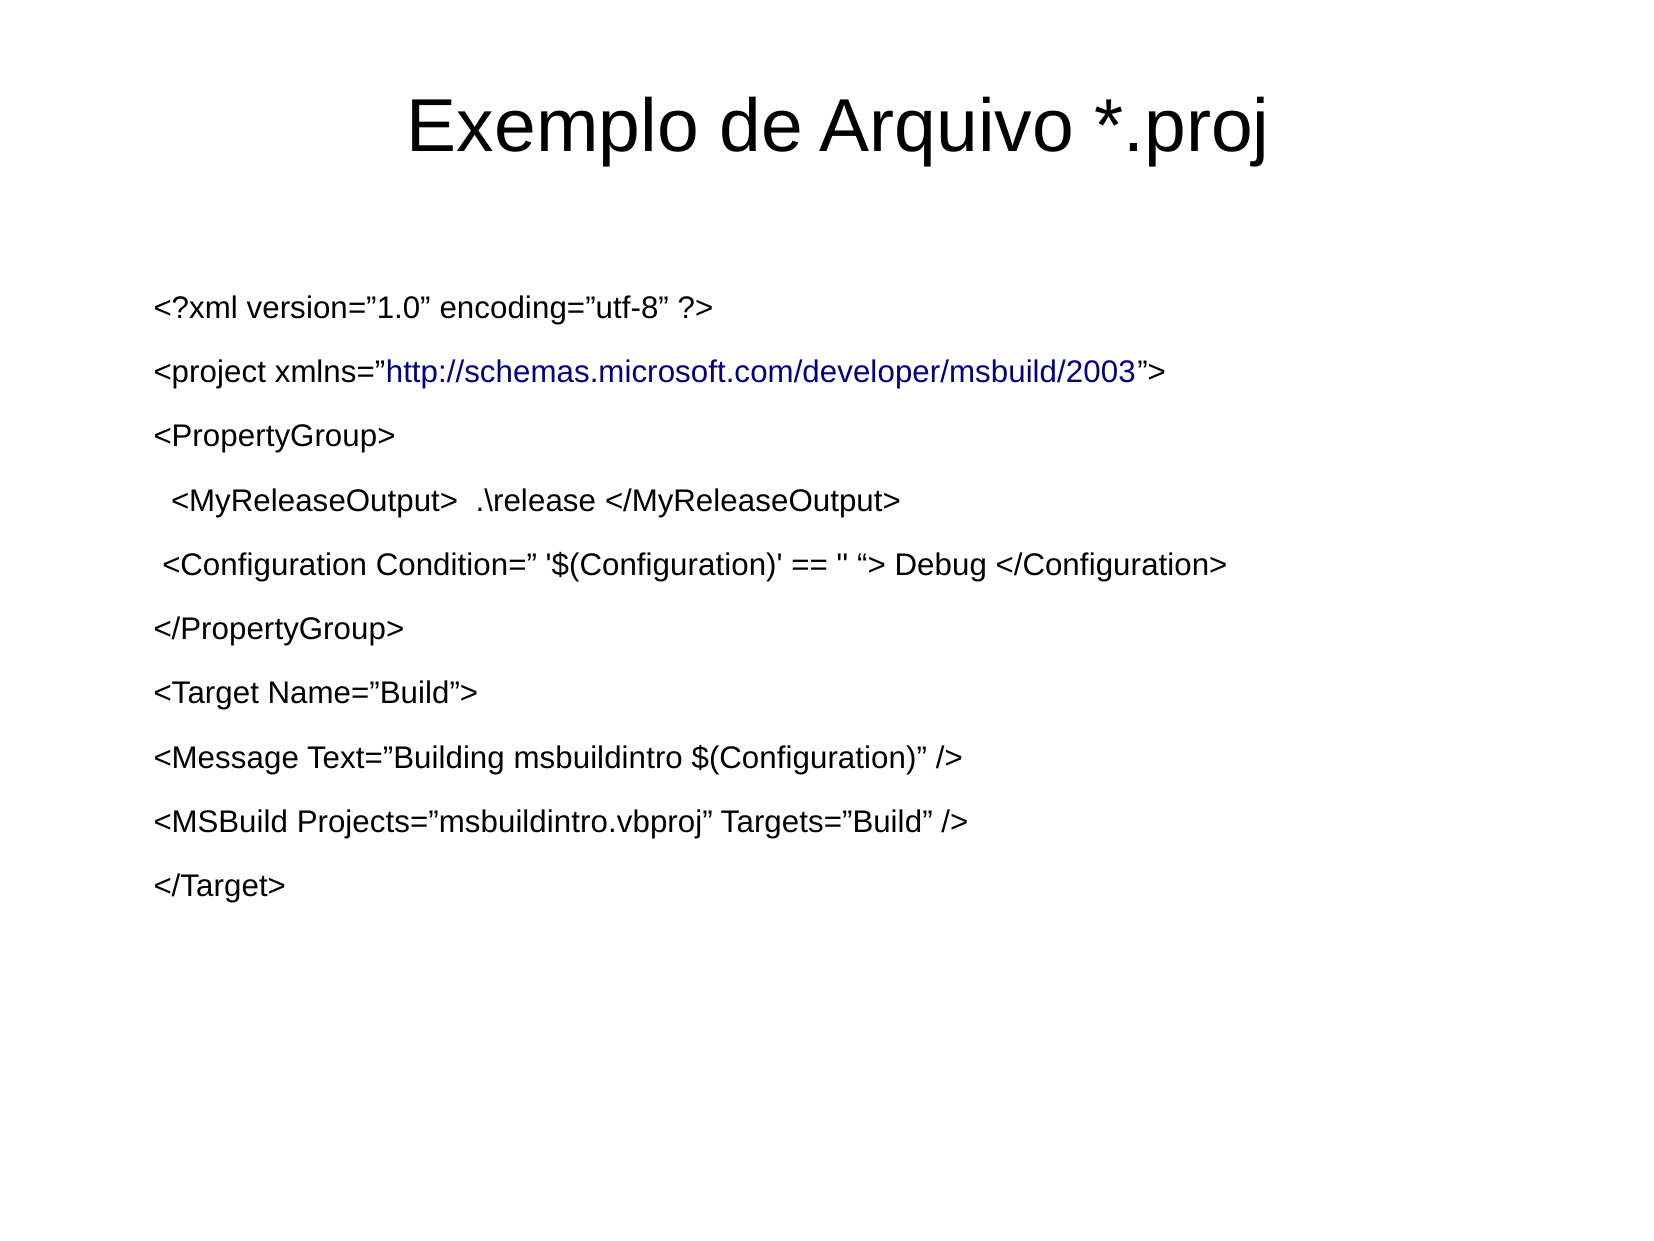

# Exemplo de Arquivo *.proj
<?xml version=”1.0” encoding=”utf-8” ?>
<project xmlns=”http://schemas.microsoft.com/developer/msbuild/2003”>
<PropertyGroup>
 <MyReleaseOutput> .\release </MyReleaseOutput>
 <Configuration Condition=” '$(Configuration)' == '' “> Debug </Configuration>
</PropertyGroup>
<Target Name=”Build”>
<Message Text=”Building msbuildintro $(Configuration)” />
<MSBuild Projects=”msbuildintro.vbproj” Targets=”Build” />
</Target>